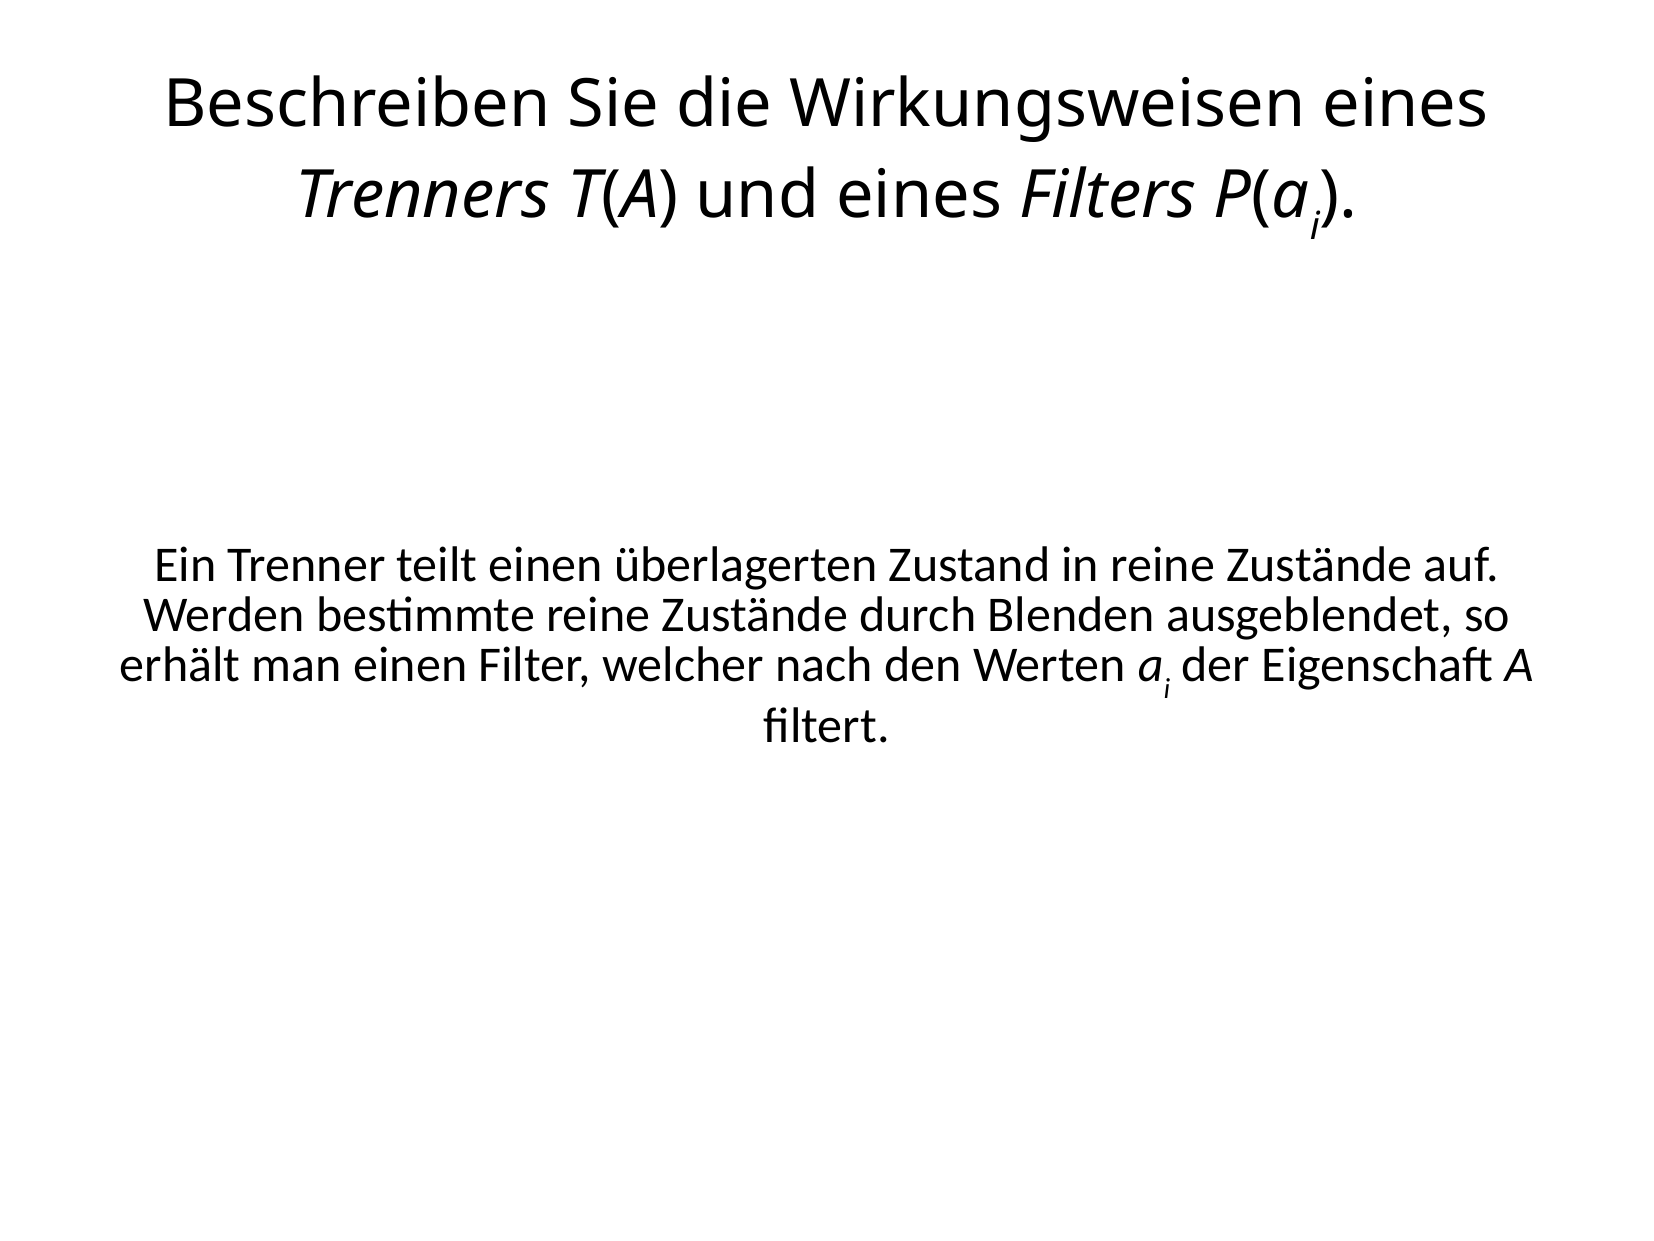

# Beschreiben Sie die Wirkungsweisen eines Trenners T(A) und eines Filters P(ai).
Ein Trenner teilt einen überlagerten Zustand in reine Zustände auf. Werden bestimmte reine Zustände durch Blenden ausgeblendet, so erhält man einen Filter, welcher nach den Werten ai der Eigenschaft A filtert.